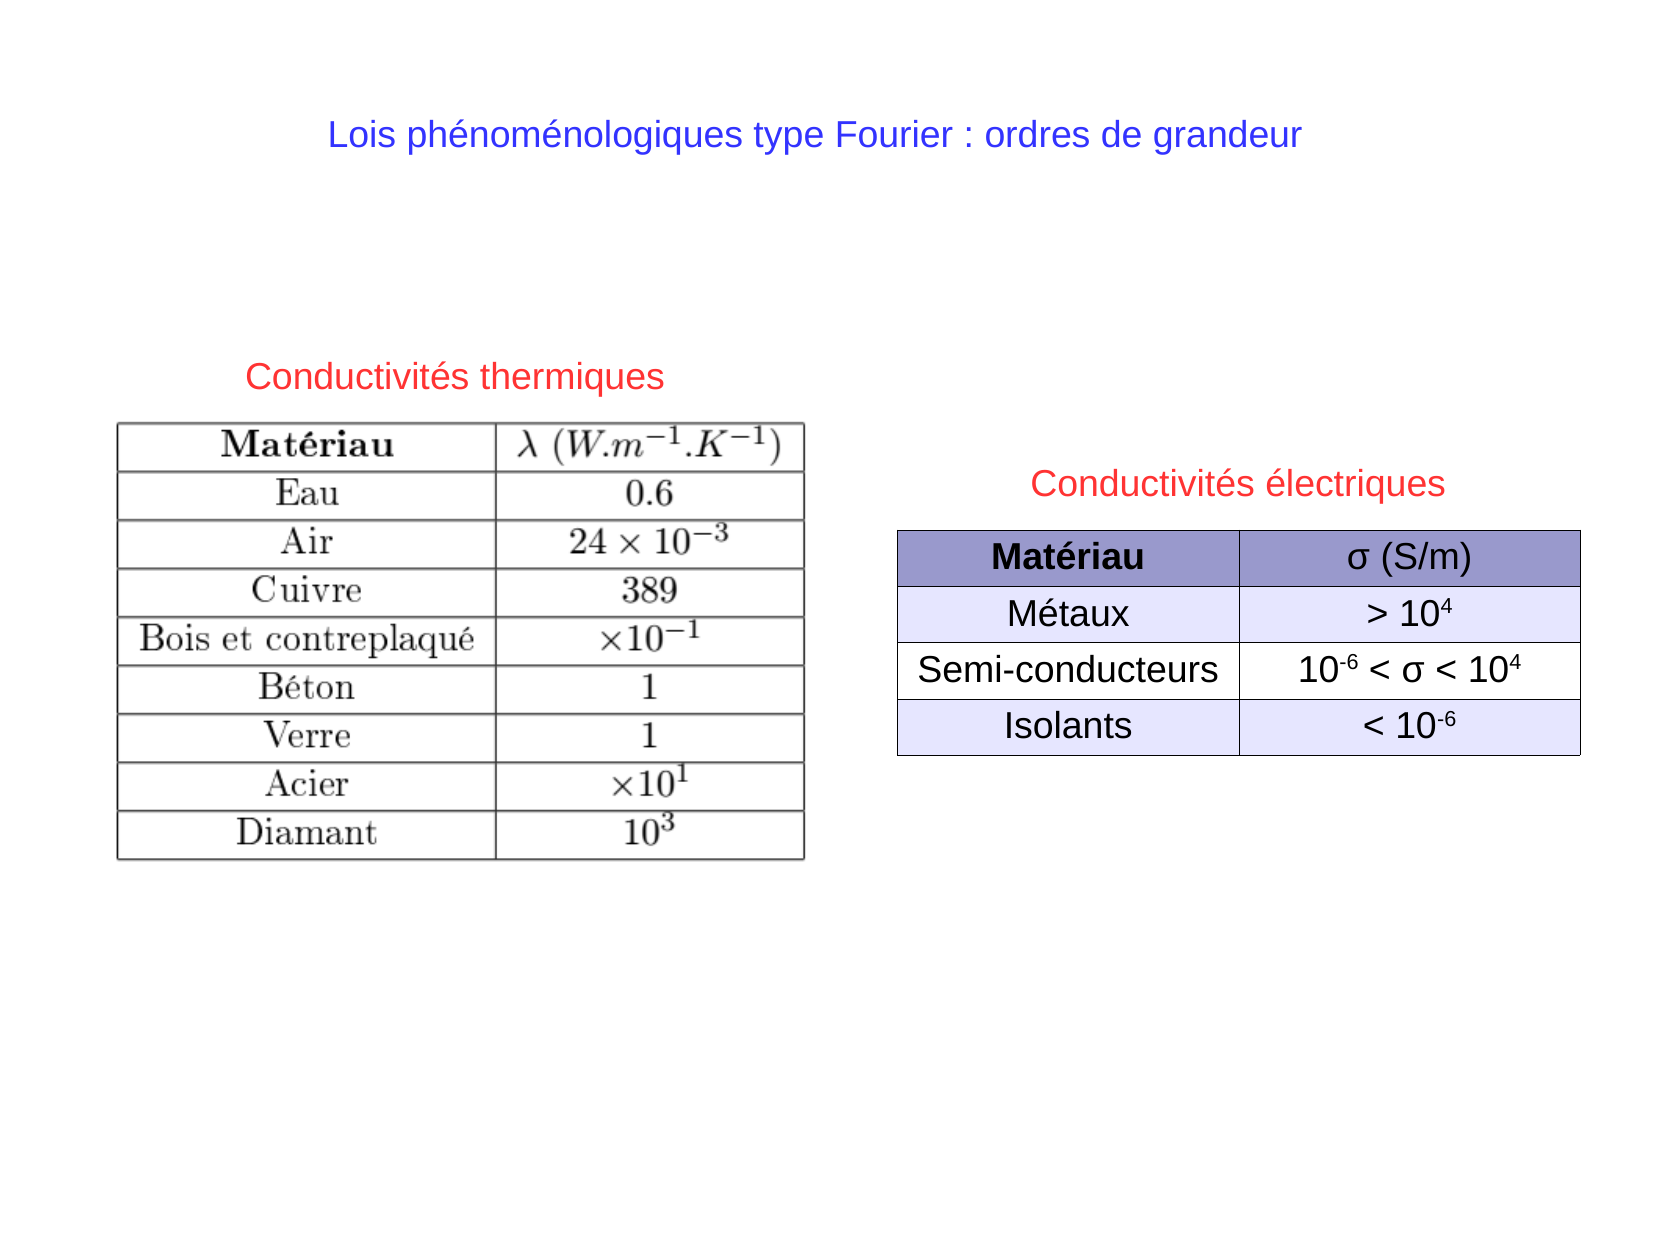

Lois phénoménologiques type Fourier : ordres de grandeur
Conductivités thermiques
Conductivités électriques
| Matériau | σ (S/m) |
| --- | --- |
| Métaux | > 104 |
| Semi-conducteurs | 10-6 < σ < 104 |
| Isolants | < 10-6 |